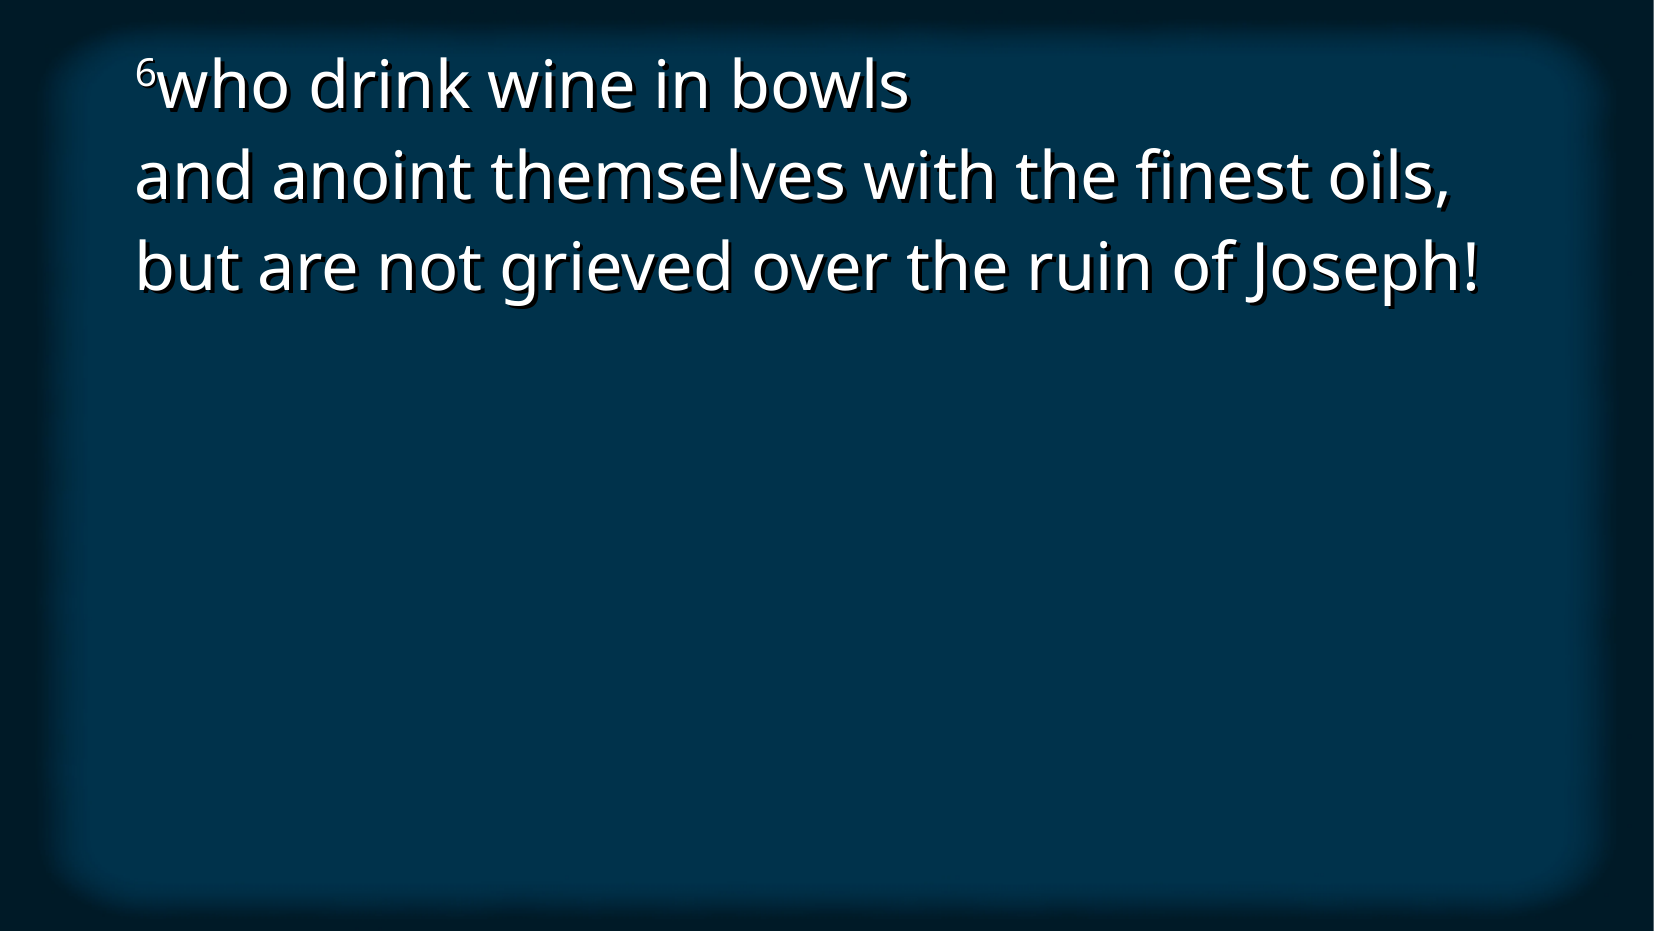

6who drink wine in bowls
and anoint themselves with the finest oils,
but are not grieved over the ruin of Joseph!